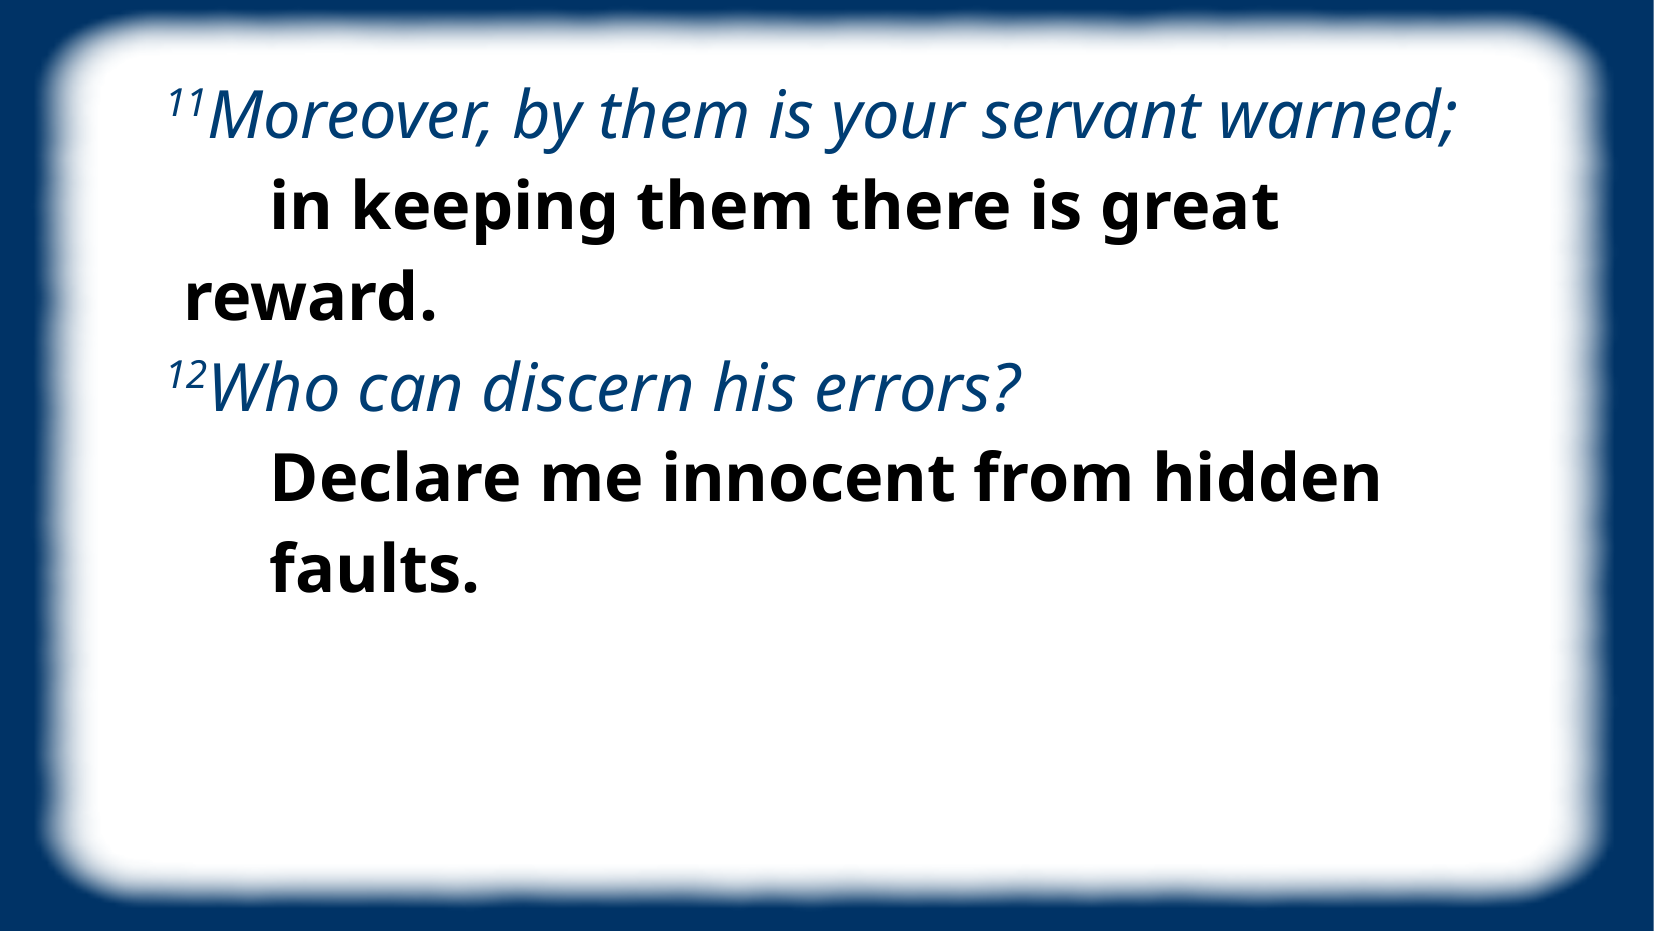

11Moreover, by them is your servant warned;
 in keeping them there is great reward.
12Who can discern his errors?
 Declare me innocent from hidden
 faults.